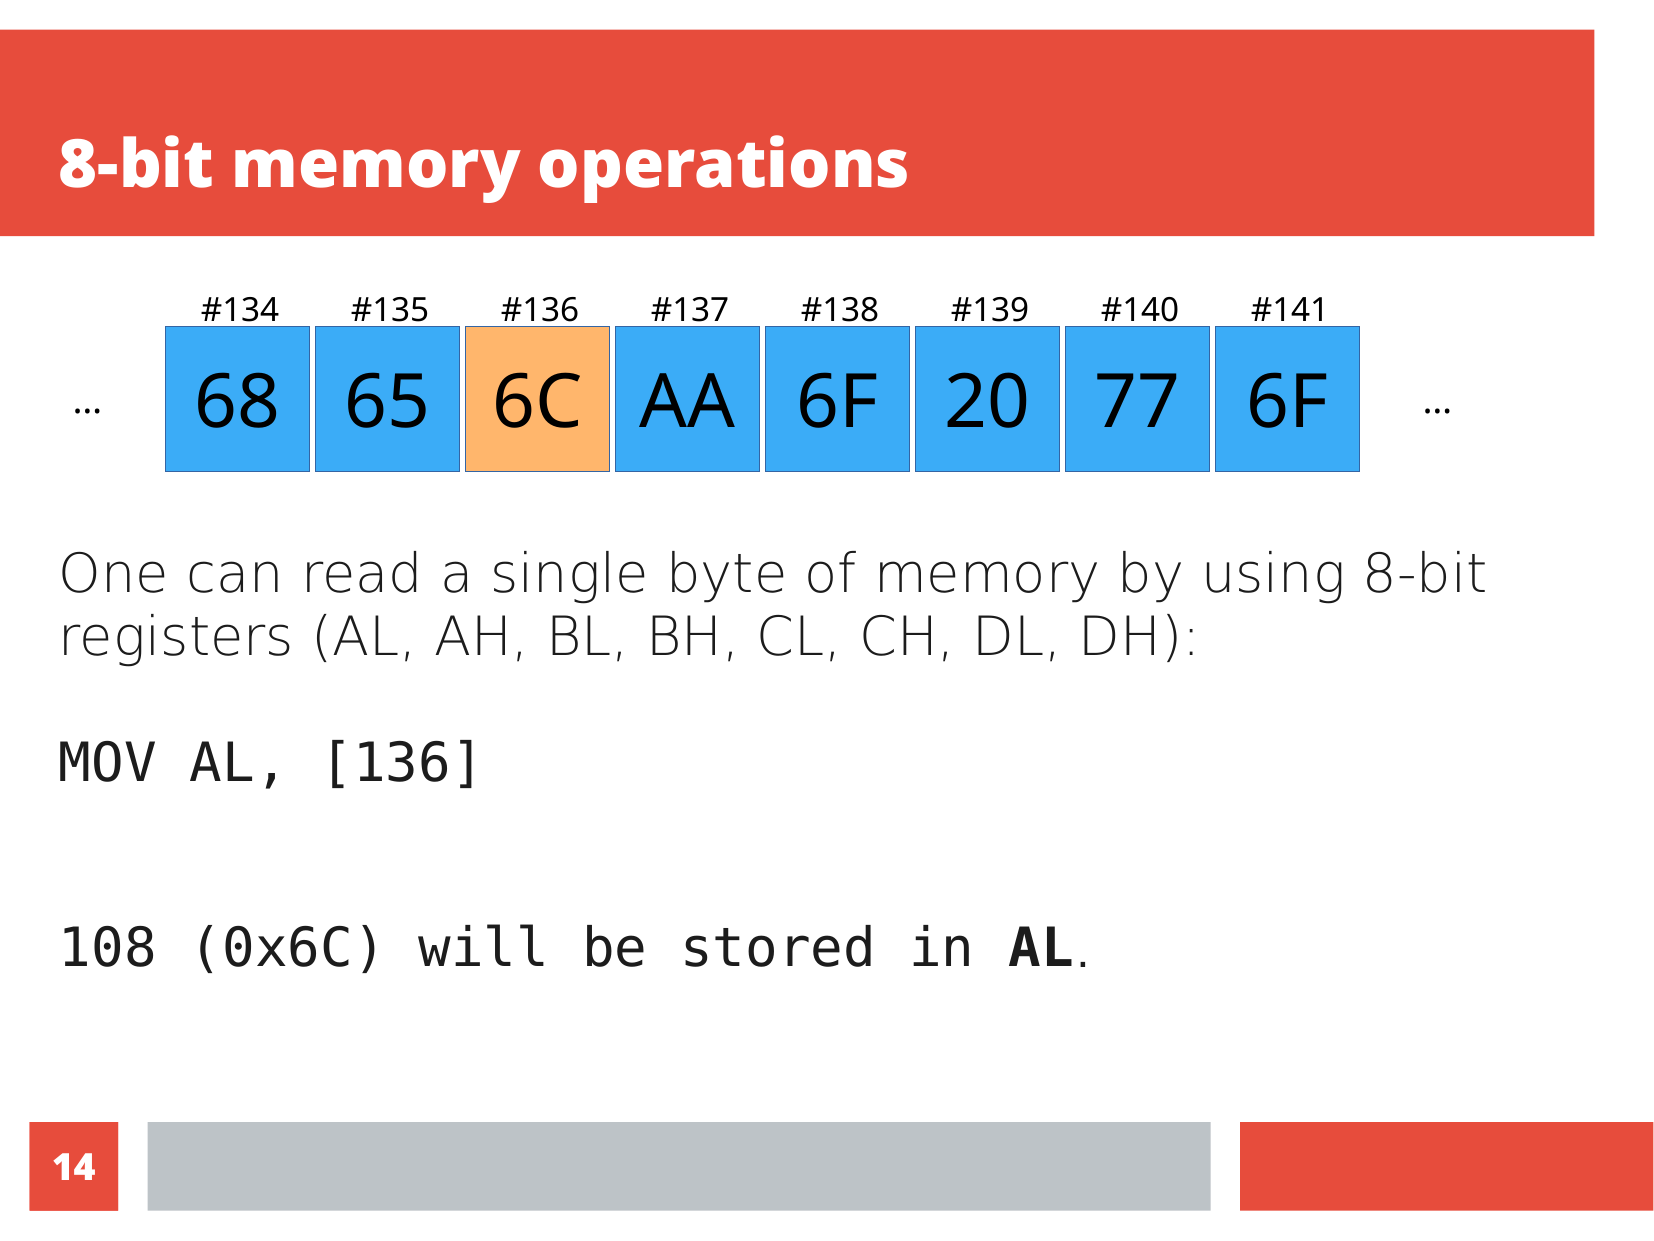

# 8-bit memory operations
#135
#136
#137
#138
#139
#141
#134
#140
…
65
6C
AA
6F
20
6F
…
68
77
One can read a single byte of memory by using 8-bit registers (AL, AH, BL, BH, CL, CH, DL, DH):
MOV AL, [136]
108 (0x6C) will be stored in AL.
14